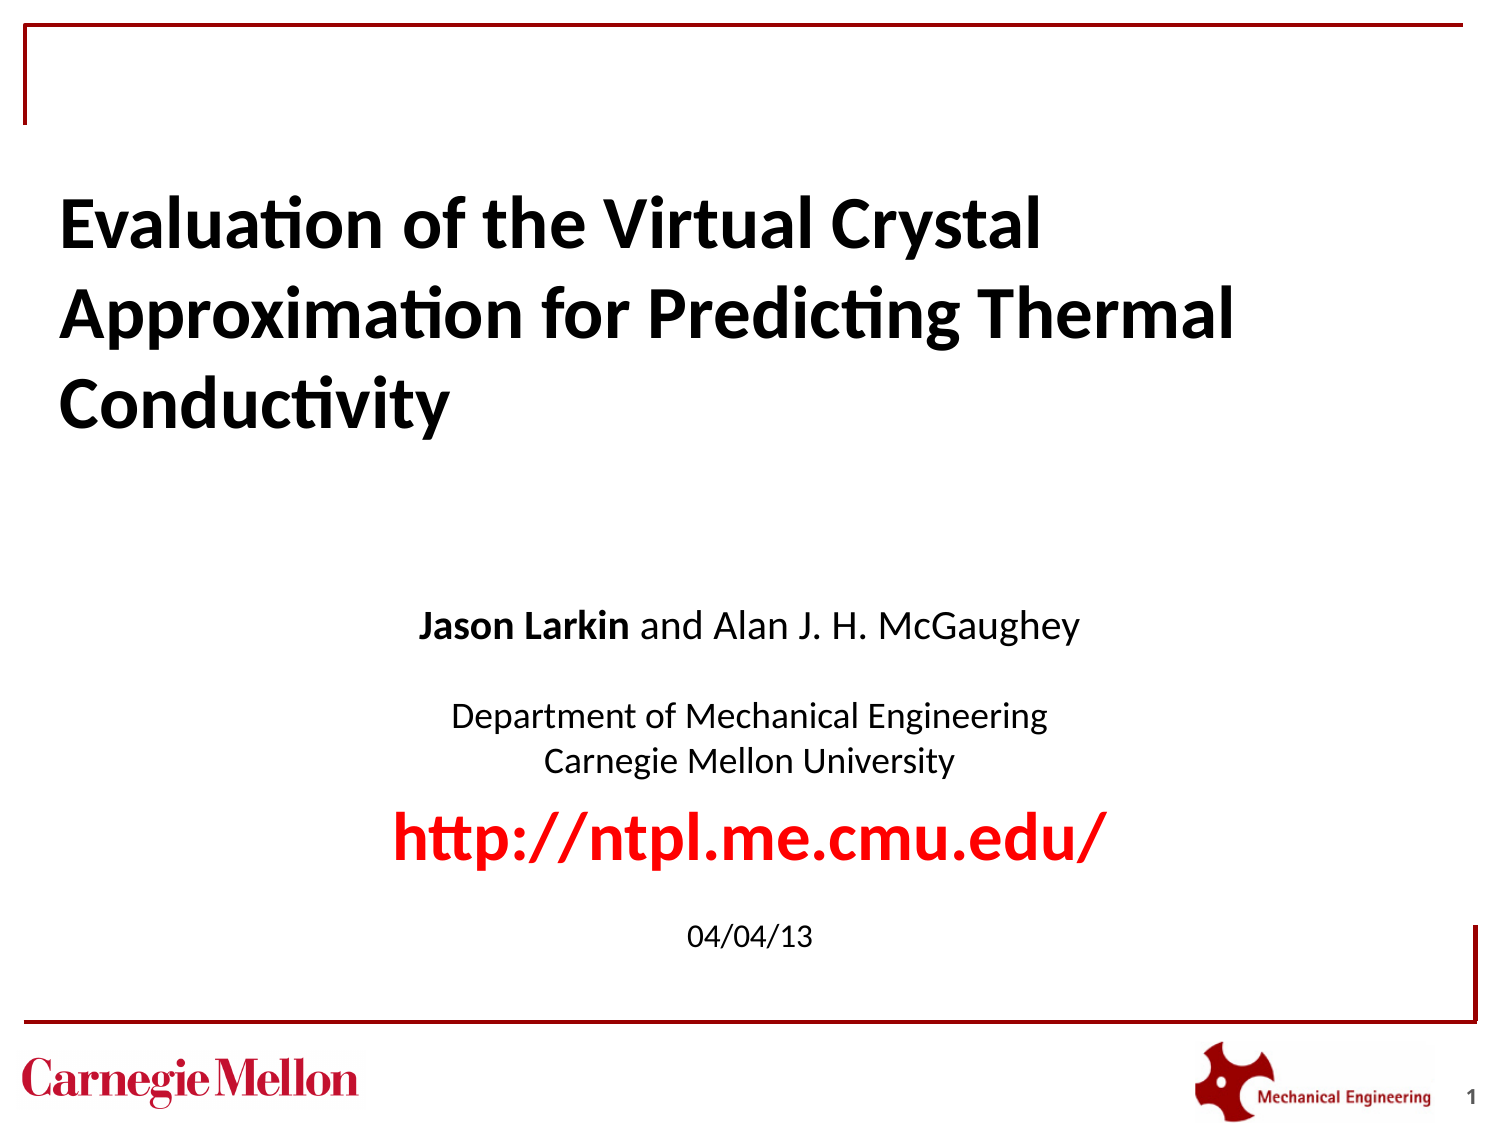

# Evaluation of the Virtual Crystal Approximation for Predicting Thermal Conductivity
Jason Larkin and Alan J. H. McGaughey
Department of Mechanical Engineering
Carnegie Mellon University
http://ntpl.me.cmu.edu/
04/04/13